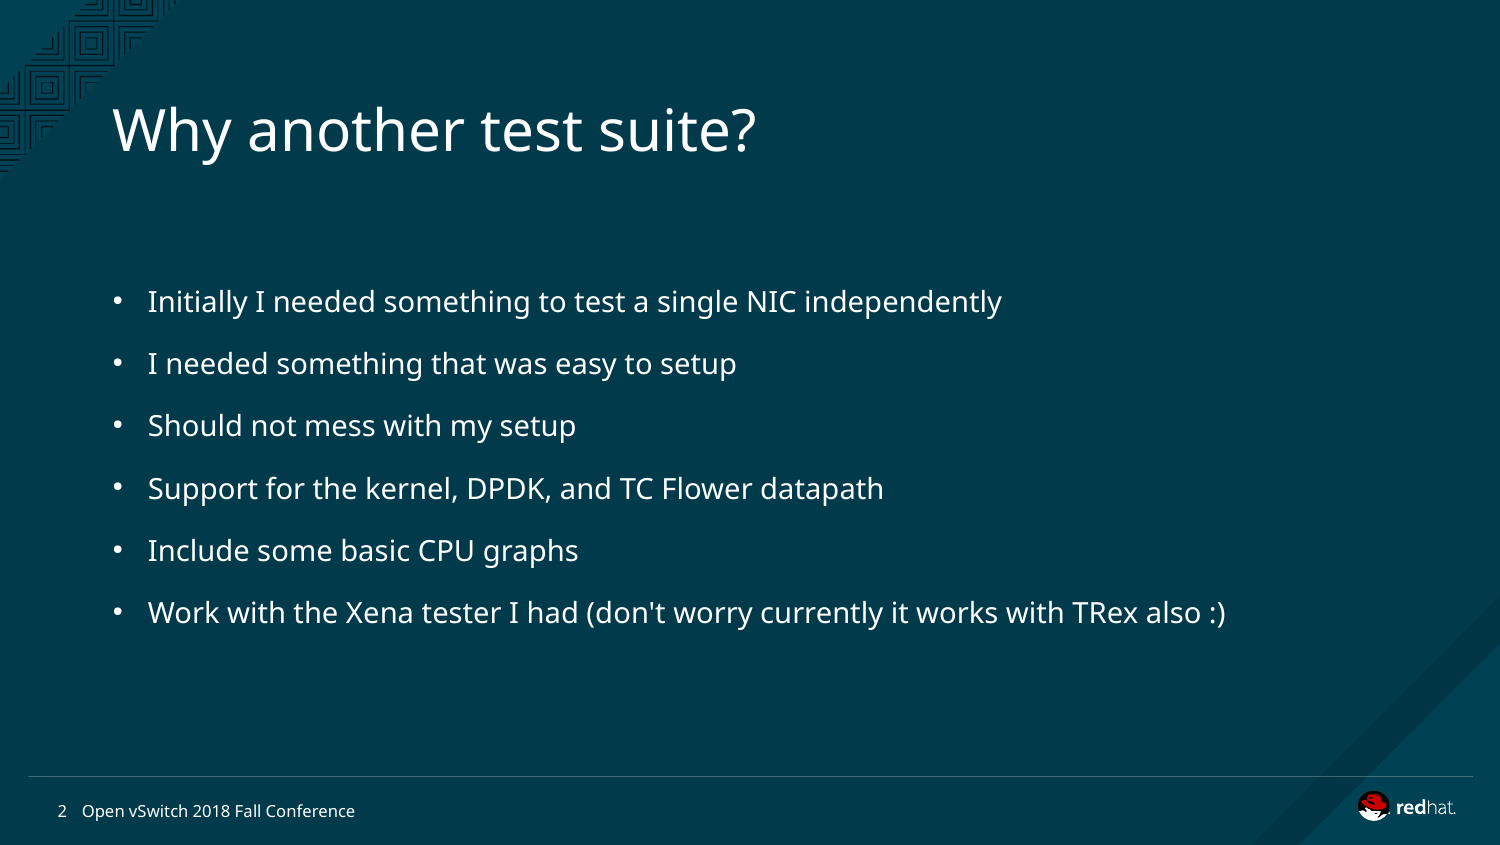

# Why another test suite?
Initially I needed something to test a single NIC independently
I needed something that was easy to setup
Should not mess with my setup
Support for the kernel, DPDK, and TC Flower datapath
Include some basic CPU graphs
Work with the Xena tester I had (don't worry currently it works with TRex also :)
2
Open vSwitch 2018 Fall Conference